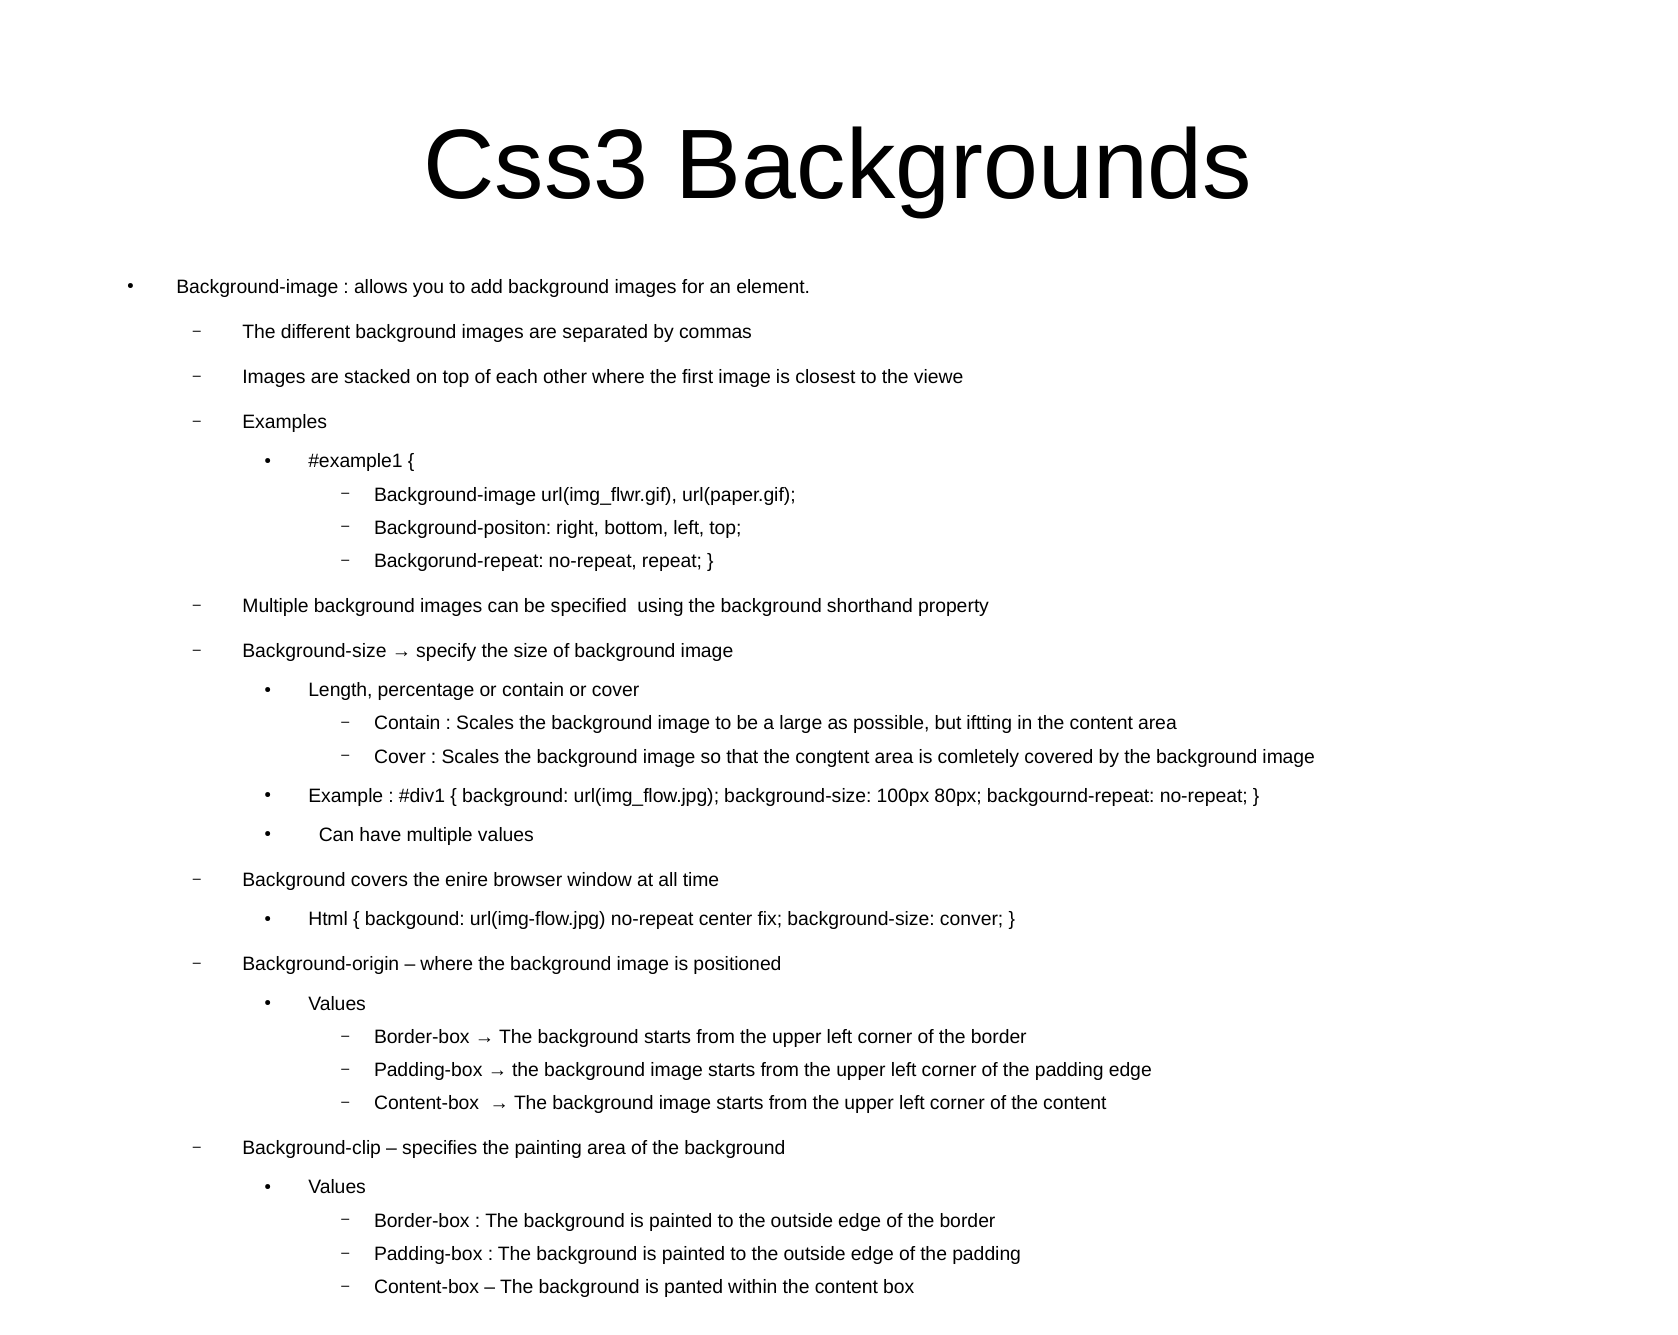

# Css3 Backgrounds
Background-image : allows you to add background images for an element.
The different background images are separated by commas
Images are stacked on top of each other where the first image is closest to the viewe
Examples
#example1 {
Background-image url(img_flwr.gif), url(paper.gif);
Background-positon: right, bottom, left, top;
Backgorund-repeat: no-repeat, repeat; }
Multiple background images can be specified using the background shorthand property
Background-size → specify the size of background image
Length, percentage or contain or cover
Contain : Scales the background image to be a large as possible, but iftting in the content area
Cover : Scales the background image so that the congtent area is comletely covered by the background image
Example : #div1 { background: url(img_flow.jpg); background-size: 100px 80px; backgournd-repeat: no-repeat; }
 Can have multiple values
Background covers the enire browser window at all time
Html { backgound: url(img-flow.jpg) no-repeat center fix; background-size: conver; }
Background-origin – where the background image is positioned
Values
Border-box → The background starts from the upper left corner of the border
Padding-box → the background image starts from the upper left corner of the padding edge
Content-box → The background image starts from the upper left corner of the content
Background-clip – specifies the painting area of the background
Values
Border-box : The background is painted to the outside edge of the border
Padding-box : The background is painted to the outside edge of the padding
Content-box – The background is panted within the content box